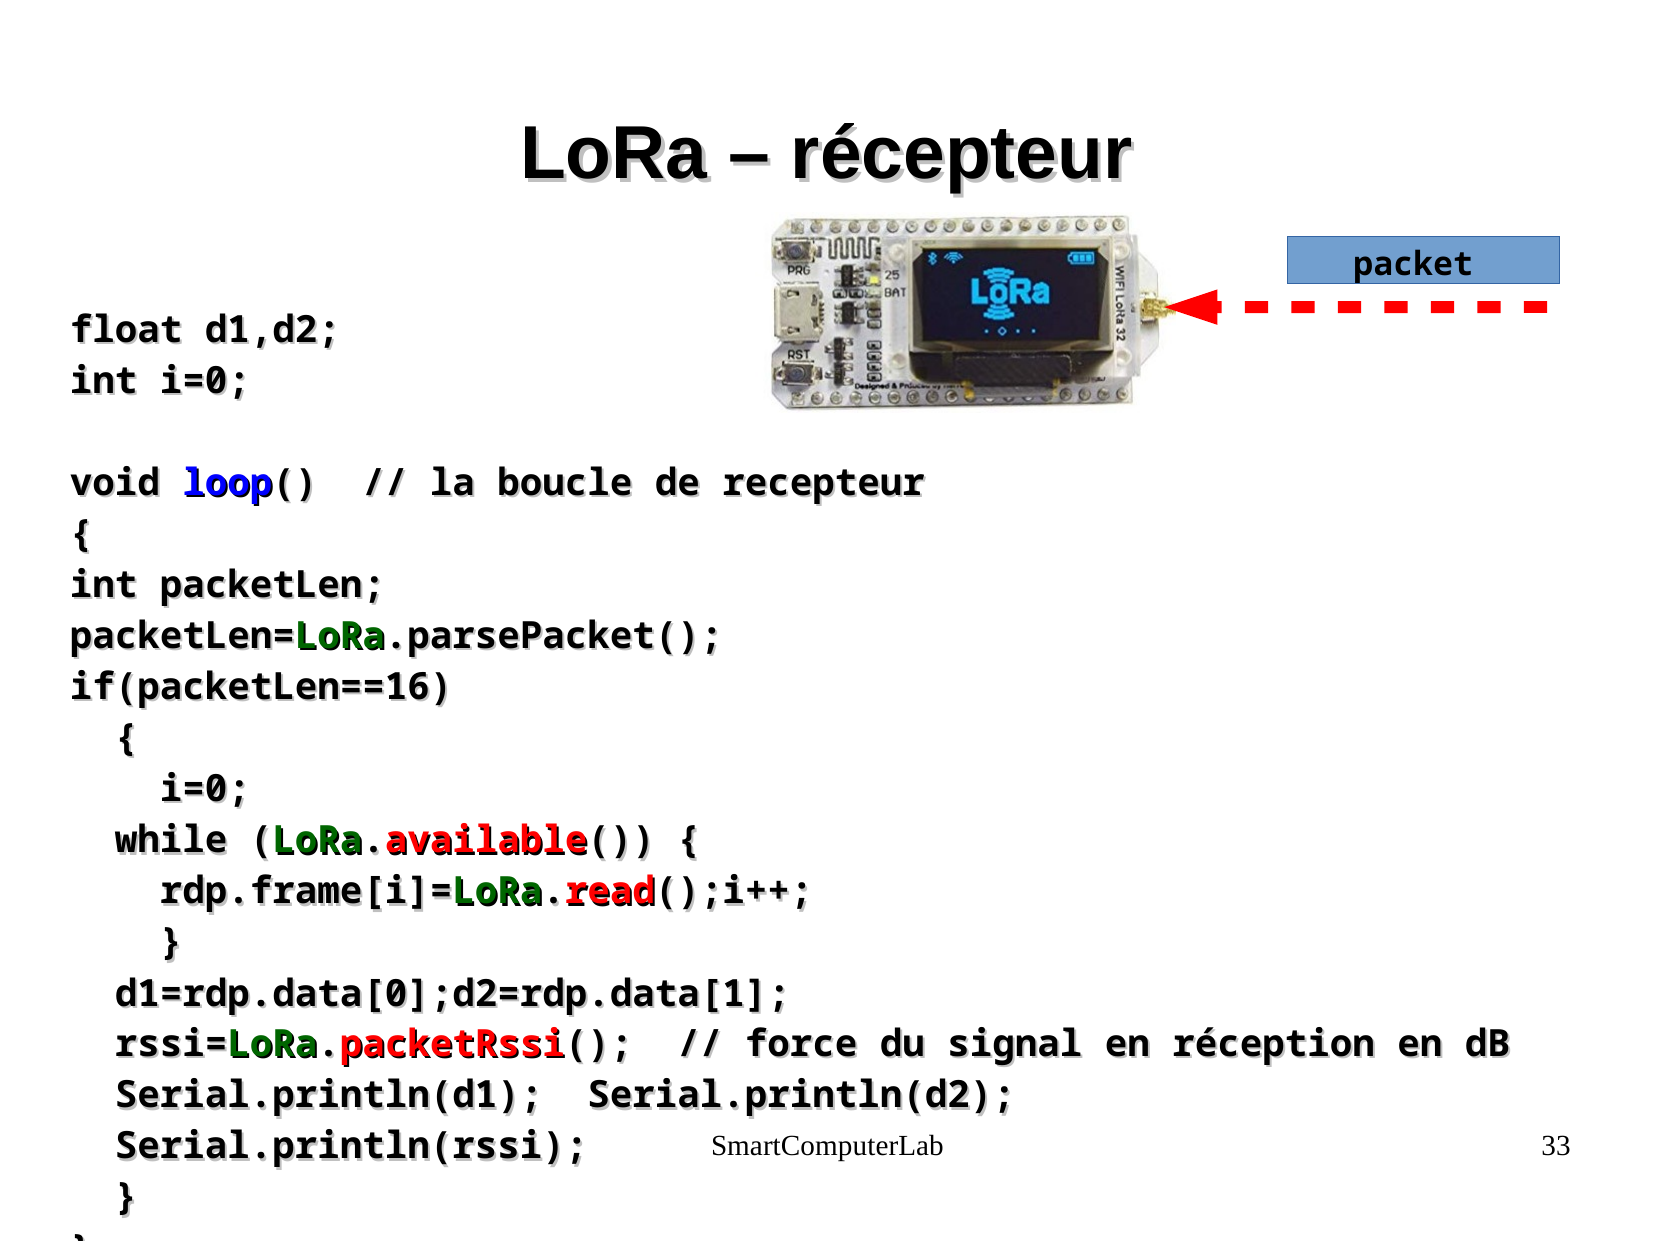

# LoRa – récepteur
packet
float d1,d2;
int i=0;
void loop() // la boucle de recepteur
{
int packetLen;
packetLen=LoRa.parsePacket();
if(packetLen==16)
 {
 i=0;
 while (LoRa.available()) {
 rdp.frame[i]=LoRa.read();i++;
 }
 d1=rdp.data[0];d2=rdp.data[1];
 rssi=LoRa.packetRssi(); // force du signal en réception en dB
 Serial.println(d1); Serial.println(d2);
 Serial.println(rssi);
 }
}
SmartComputerLab
33